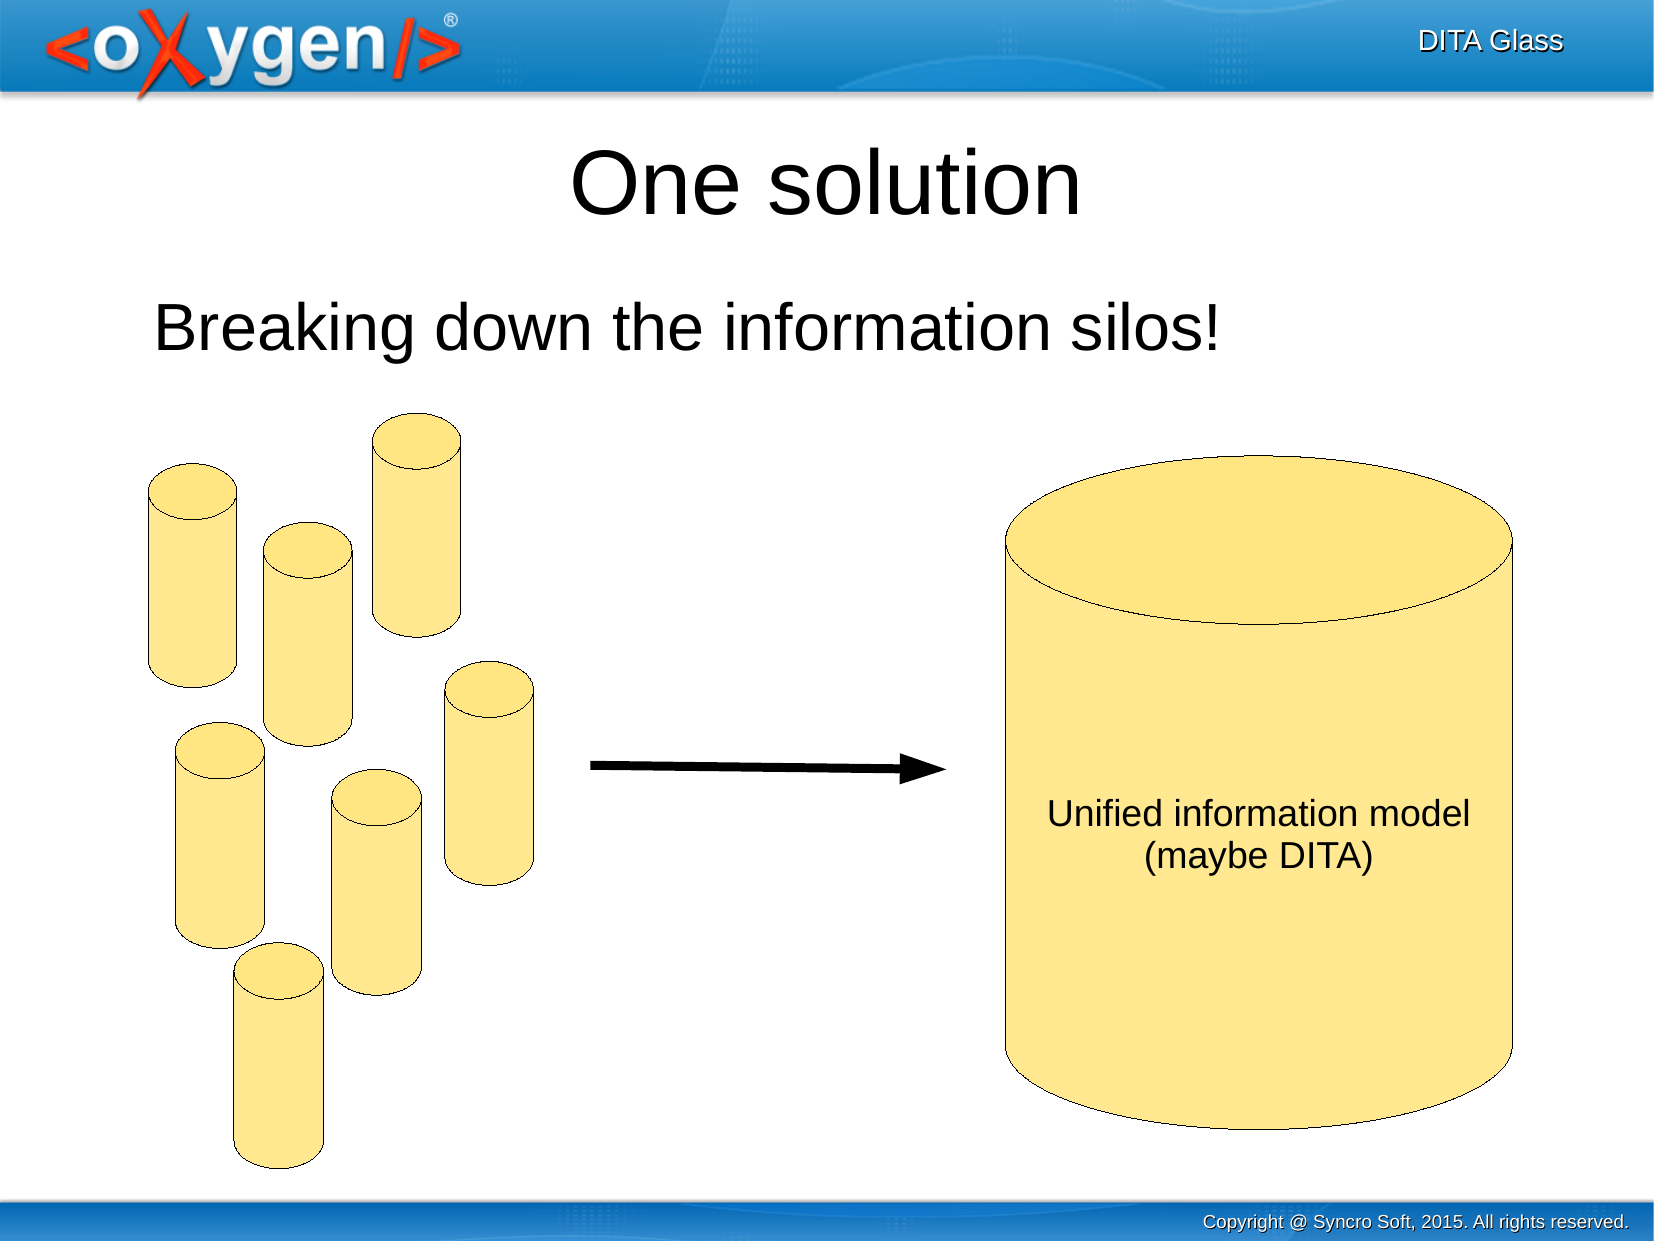

# One solution
Breaking down the information silos!
Unified information model
(maybe DITA)